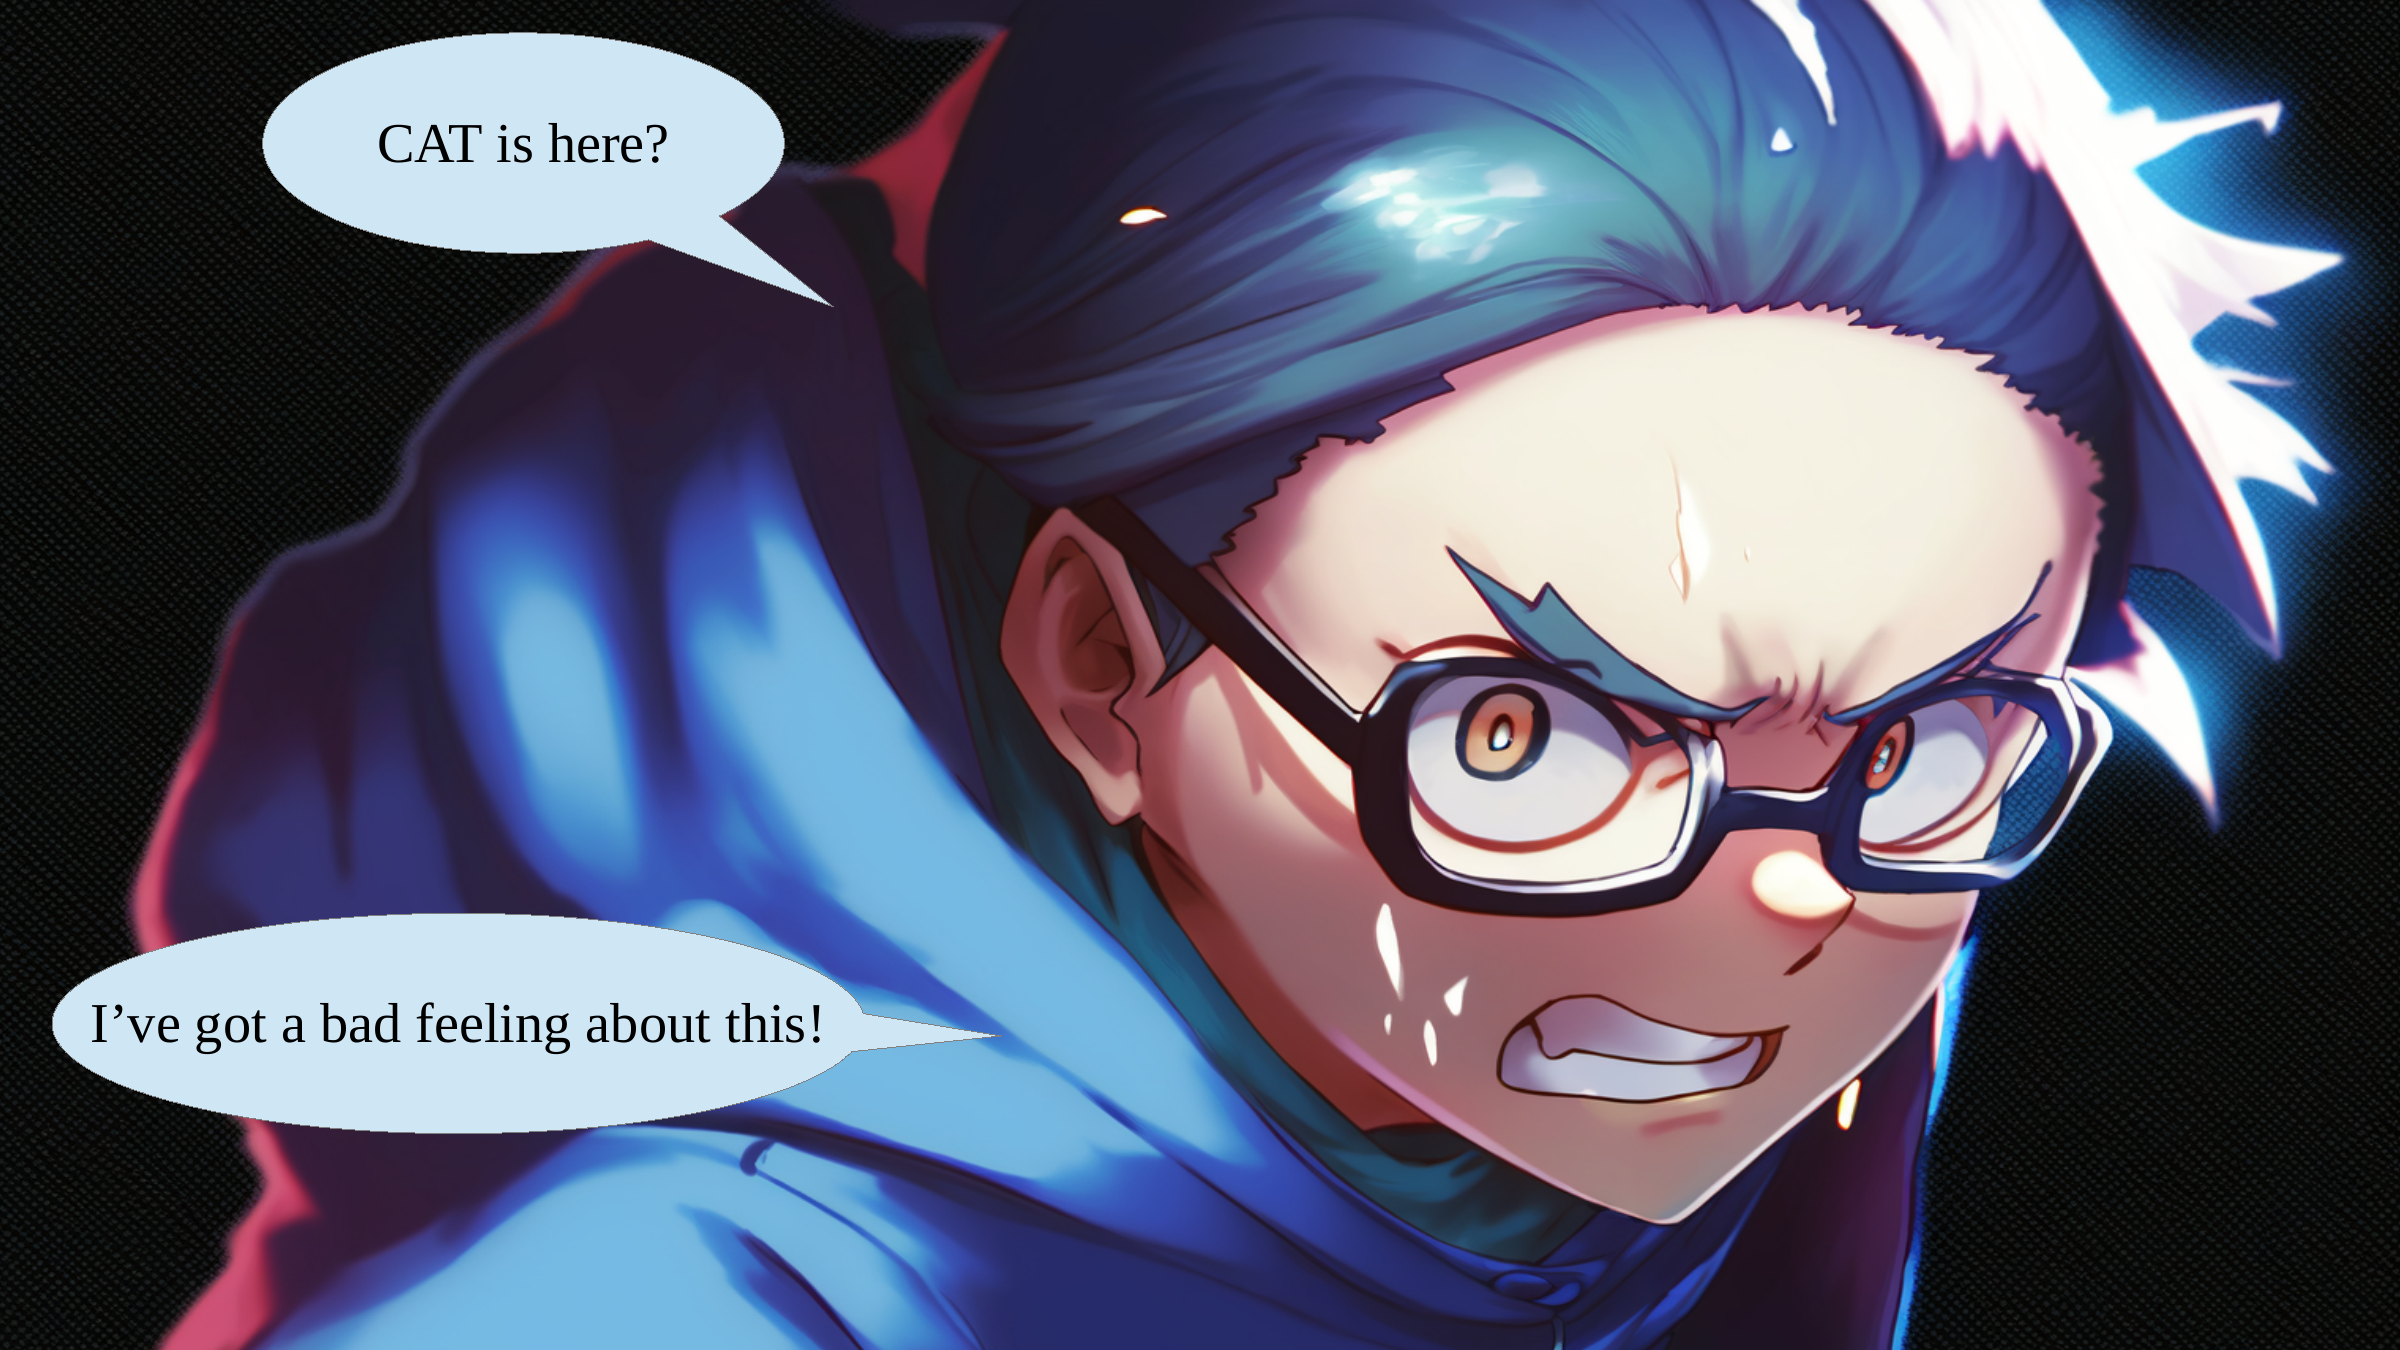

CAT is here?
I’ve got a bad feeling about this!